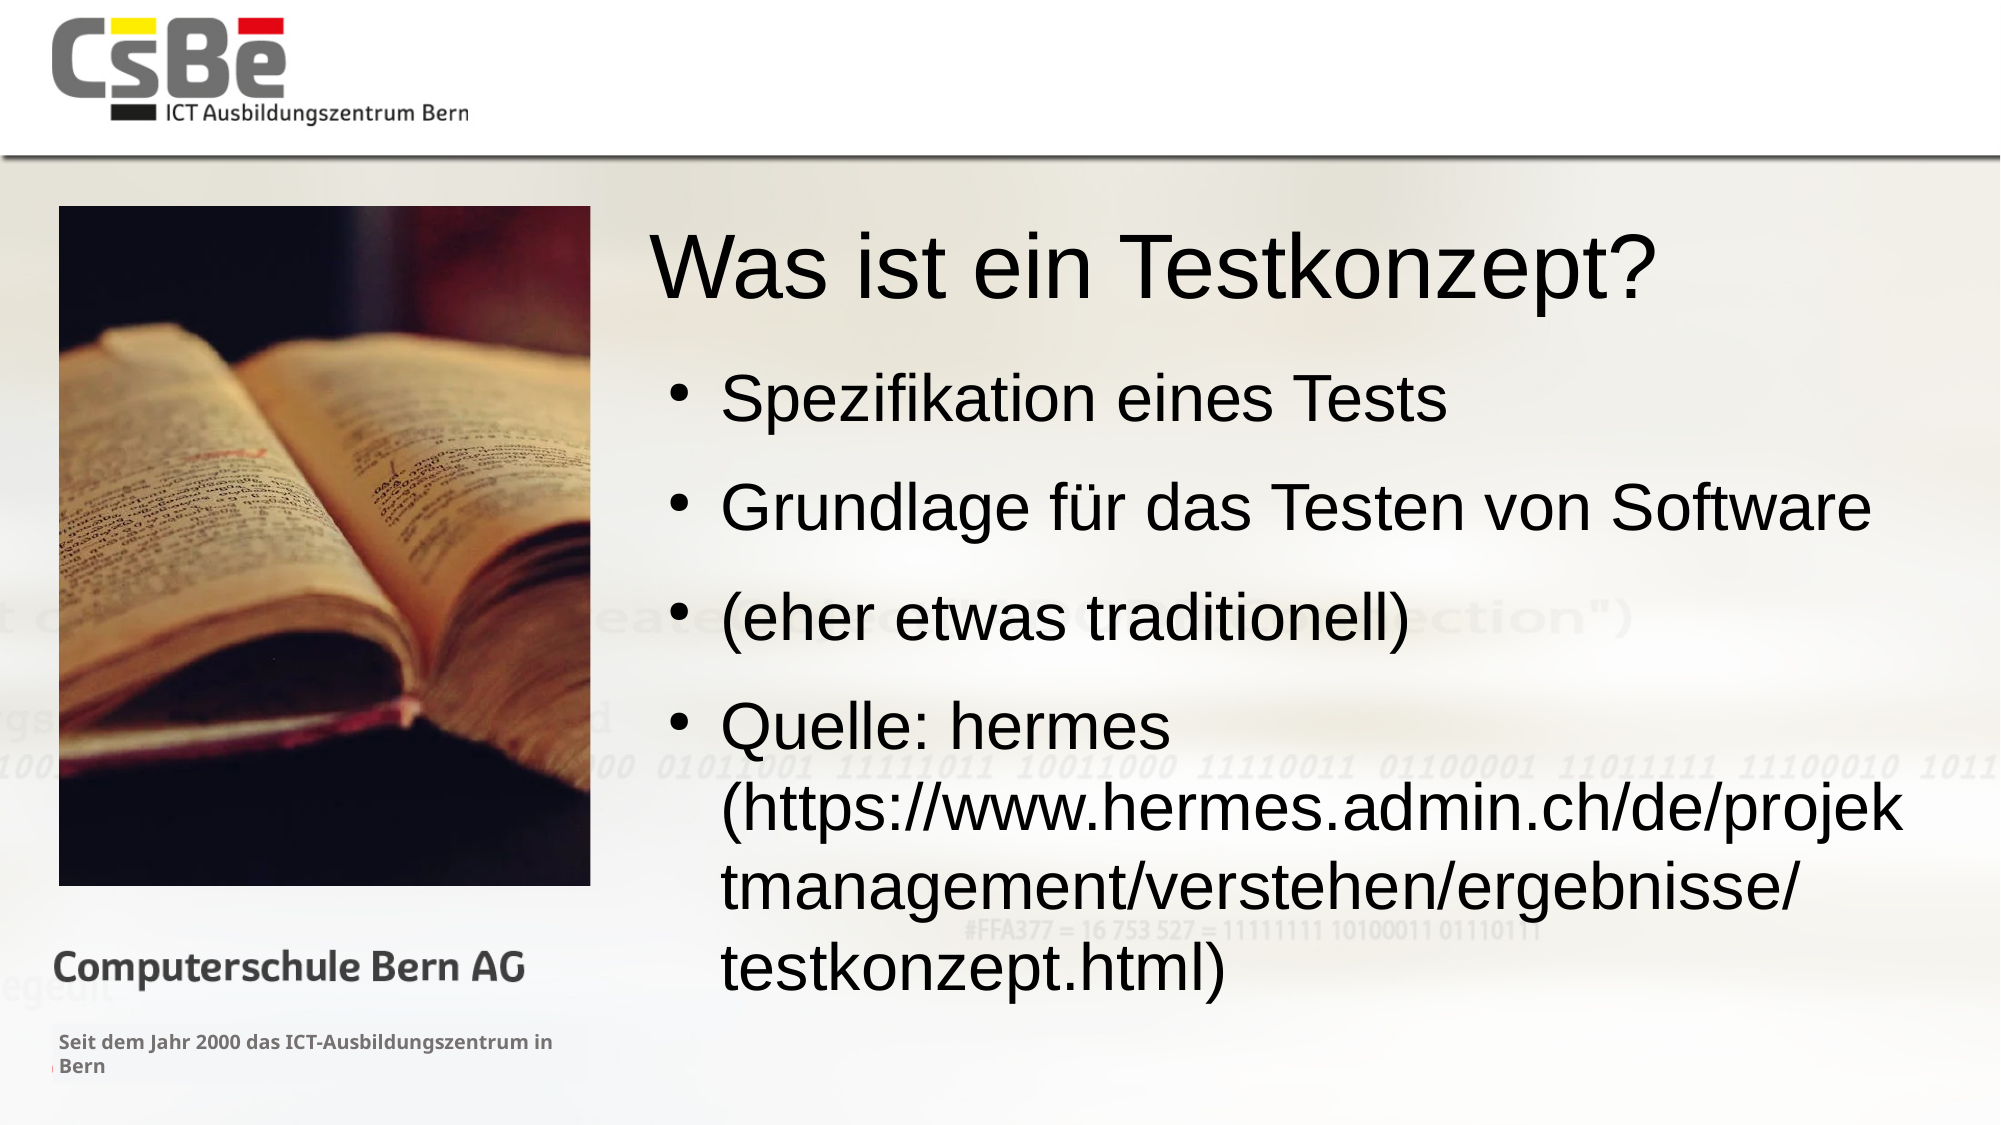

Was ist ein Testkonzept?
# Spezifikation eines Tests
Grundlage für das Testen von Software
(eher etwas traditionell)
Quelle: hermes (https://www.hermes.admin.ch/de/projektmanagement/verstehen/ergebnisse/testkonzept.html)